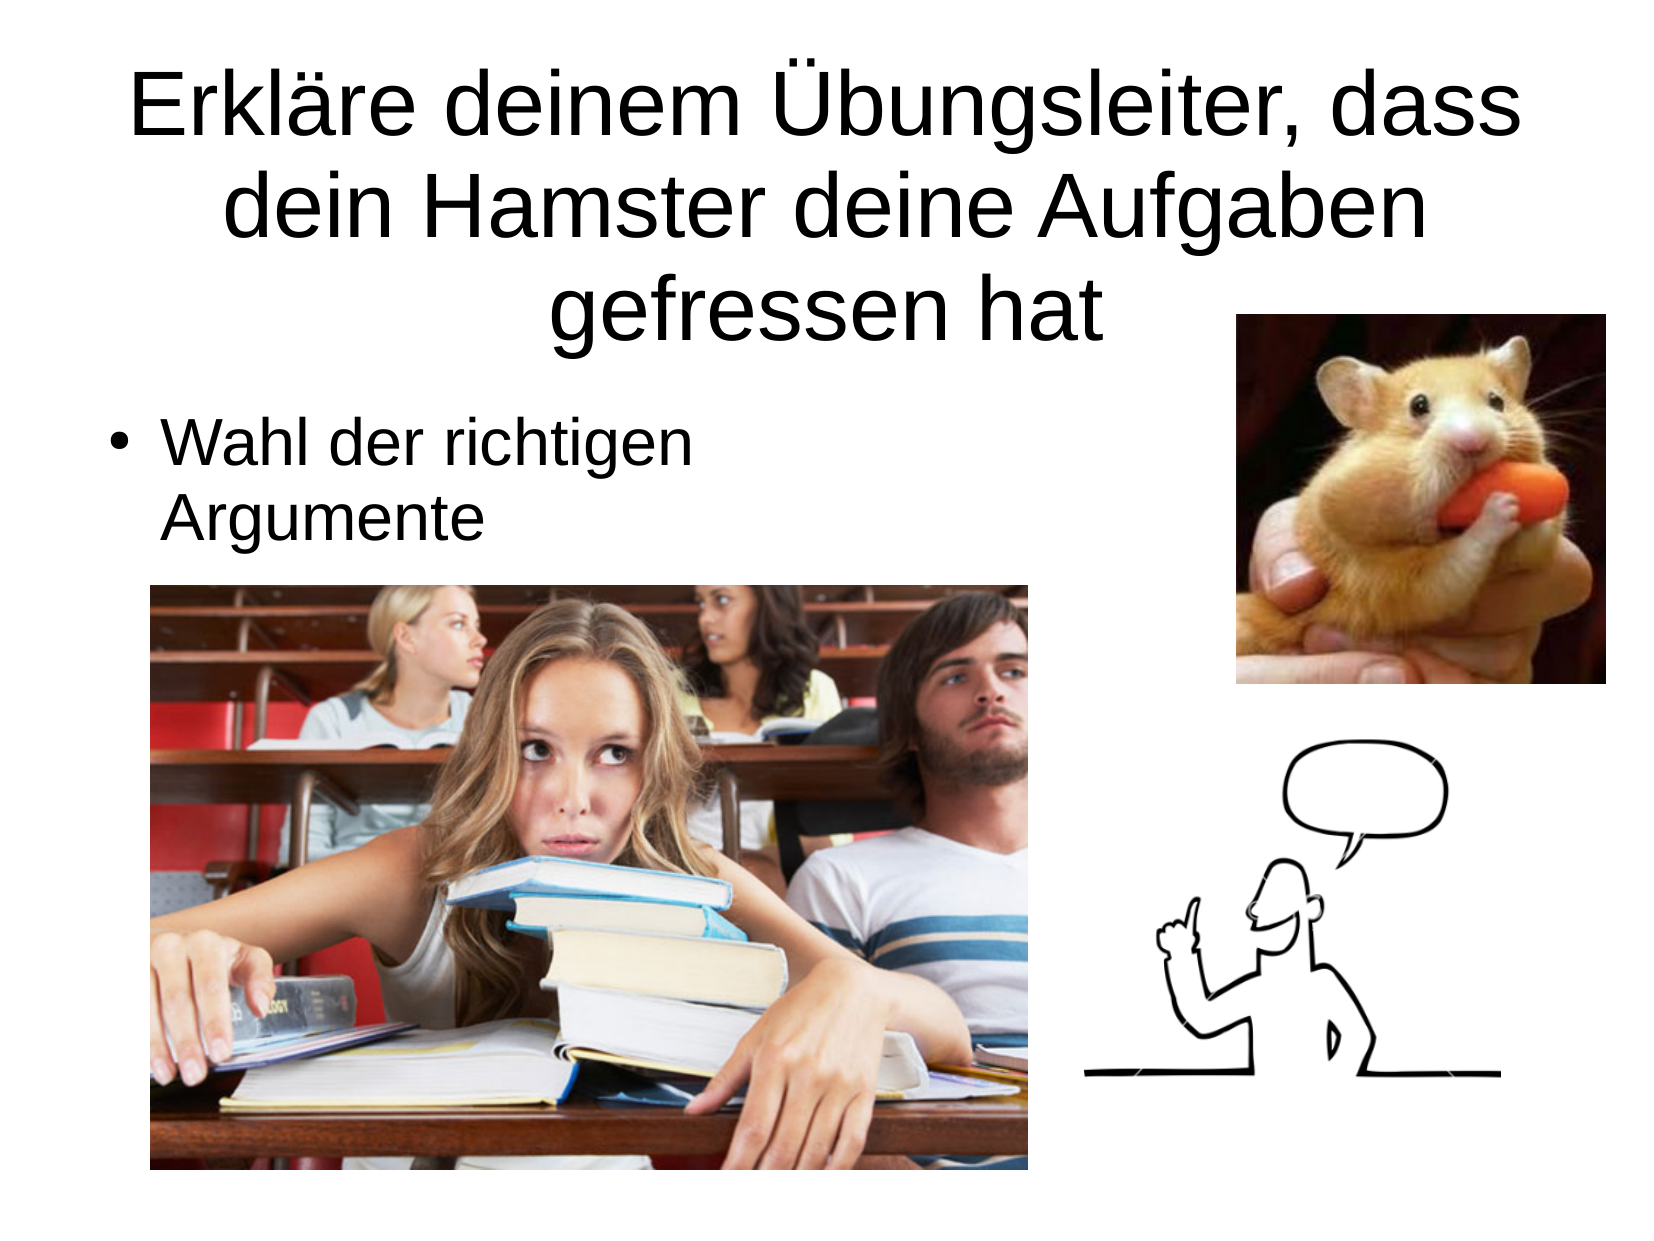

# Erkläre deinem Übungsleiter, dass dein Hamster deine Aufgaben gefressen hat
Wahl der richtigen
Argumente